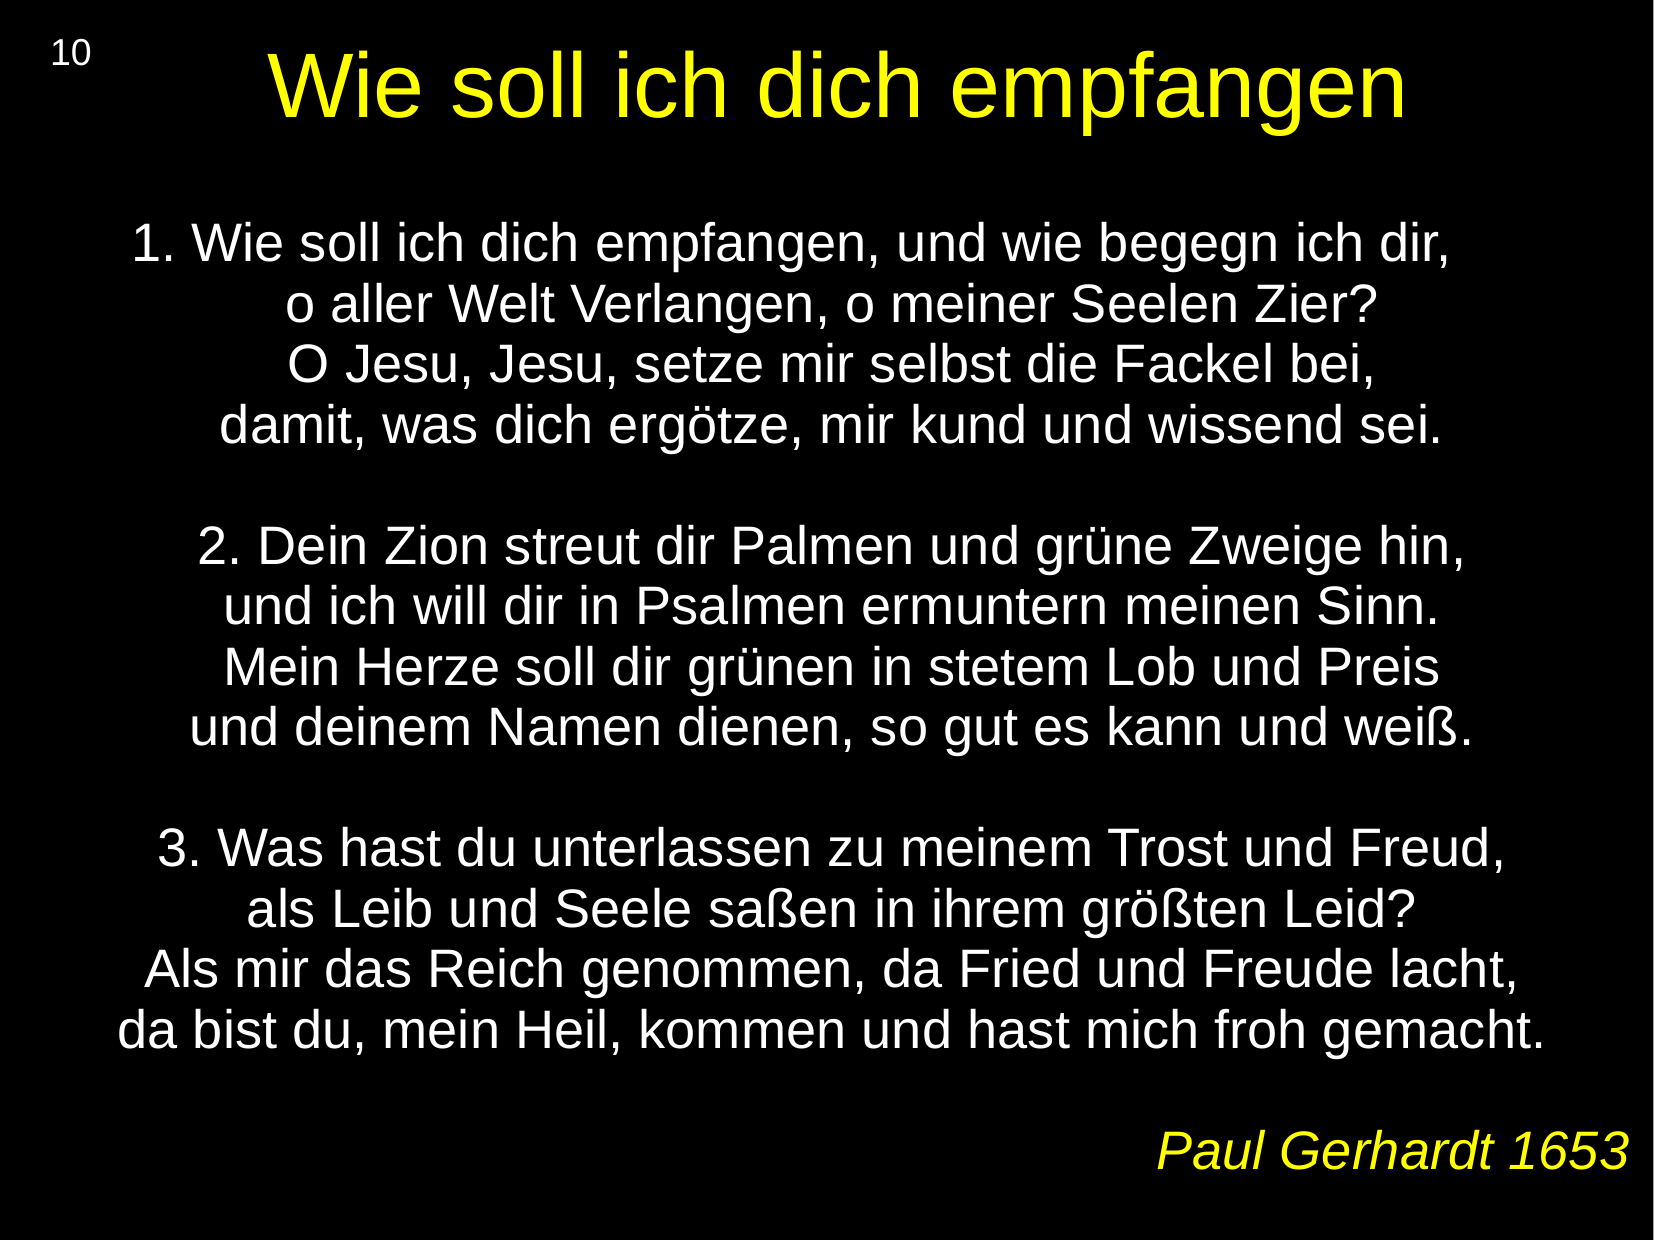

# Wie soll ich dich empfangen
10
1. Wie soll ich dich empfangen, und wie begegn ich dir,
o aller Welt Verlangen, o meiner Seelen Zier?
O Jesu, Jesu, setze mir selbst die Fackel bei,
damit, was dich ergötze, mir kund und wissend sei.
2. Dein Zion streut dir Palmen und grüne Zweige hin,
und ich will dir in Psalmen ermuntern meinen Sinn.
Mein Herze soll dir grünen in stetem Lob und Preis
und deinem Namen dienen, so gut es kann und weiß.
3. Was hast du unterlassen zu meinem Trost und Freud,
als Leib und Seele saßen in ihrem größten Leid?
Als mir das Reich genommen, da Fried und Freude lacht,
da bist du, mein Heil, kommen und hast mich froh gemacht.
Paul Gerhardt 1653